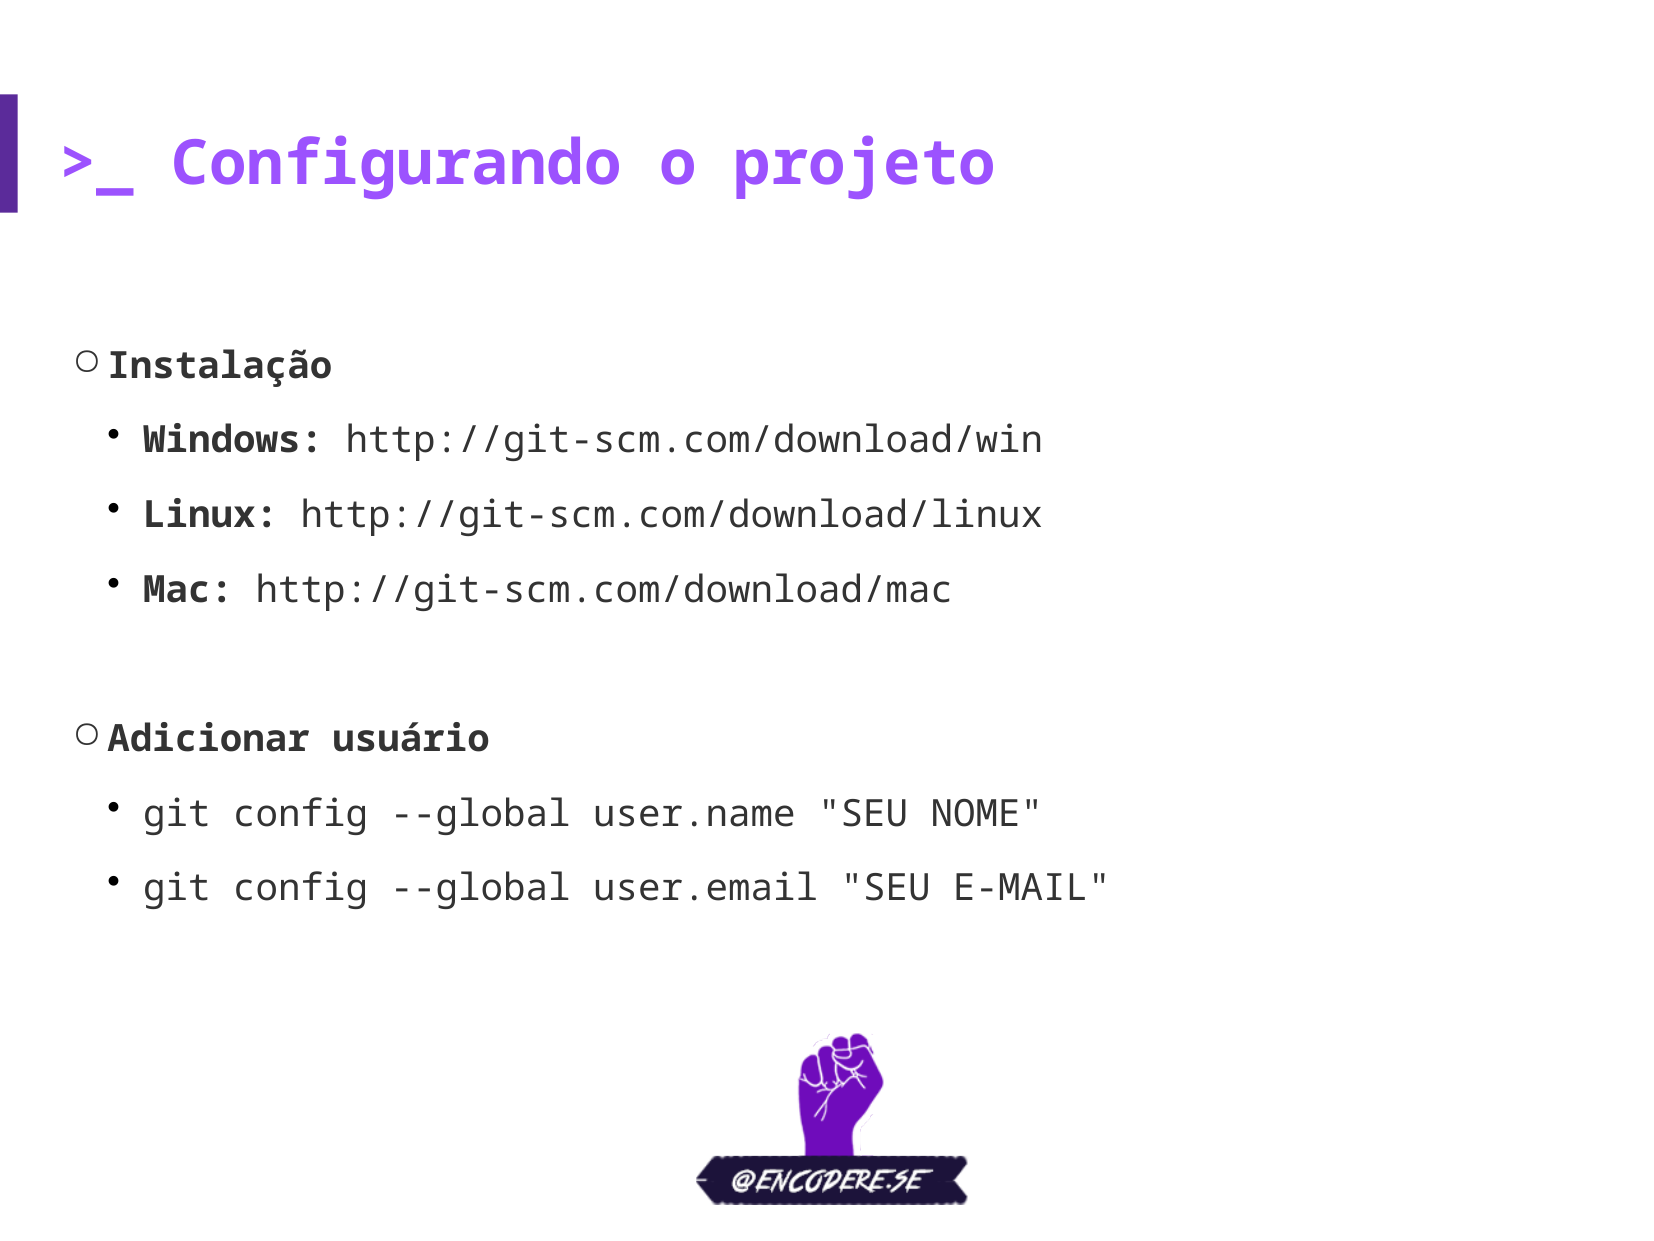

# >_ Configurando o projeto
Instalação
Windows: http://git-scm.com/download/win
Linux: http://git-scm.com/download/linux
Mac: http://git-scm.com/download/mac
Adicionar usuário
git config --global user.name "SEU NOME"
git config --global user.email "SEU E-MAIL"